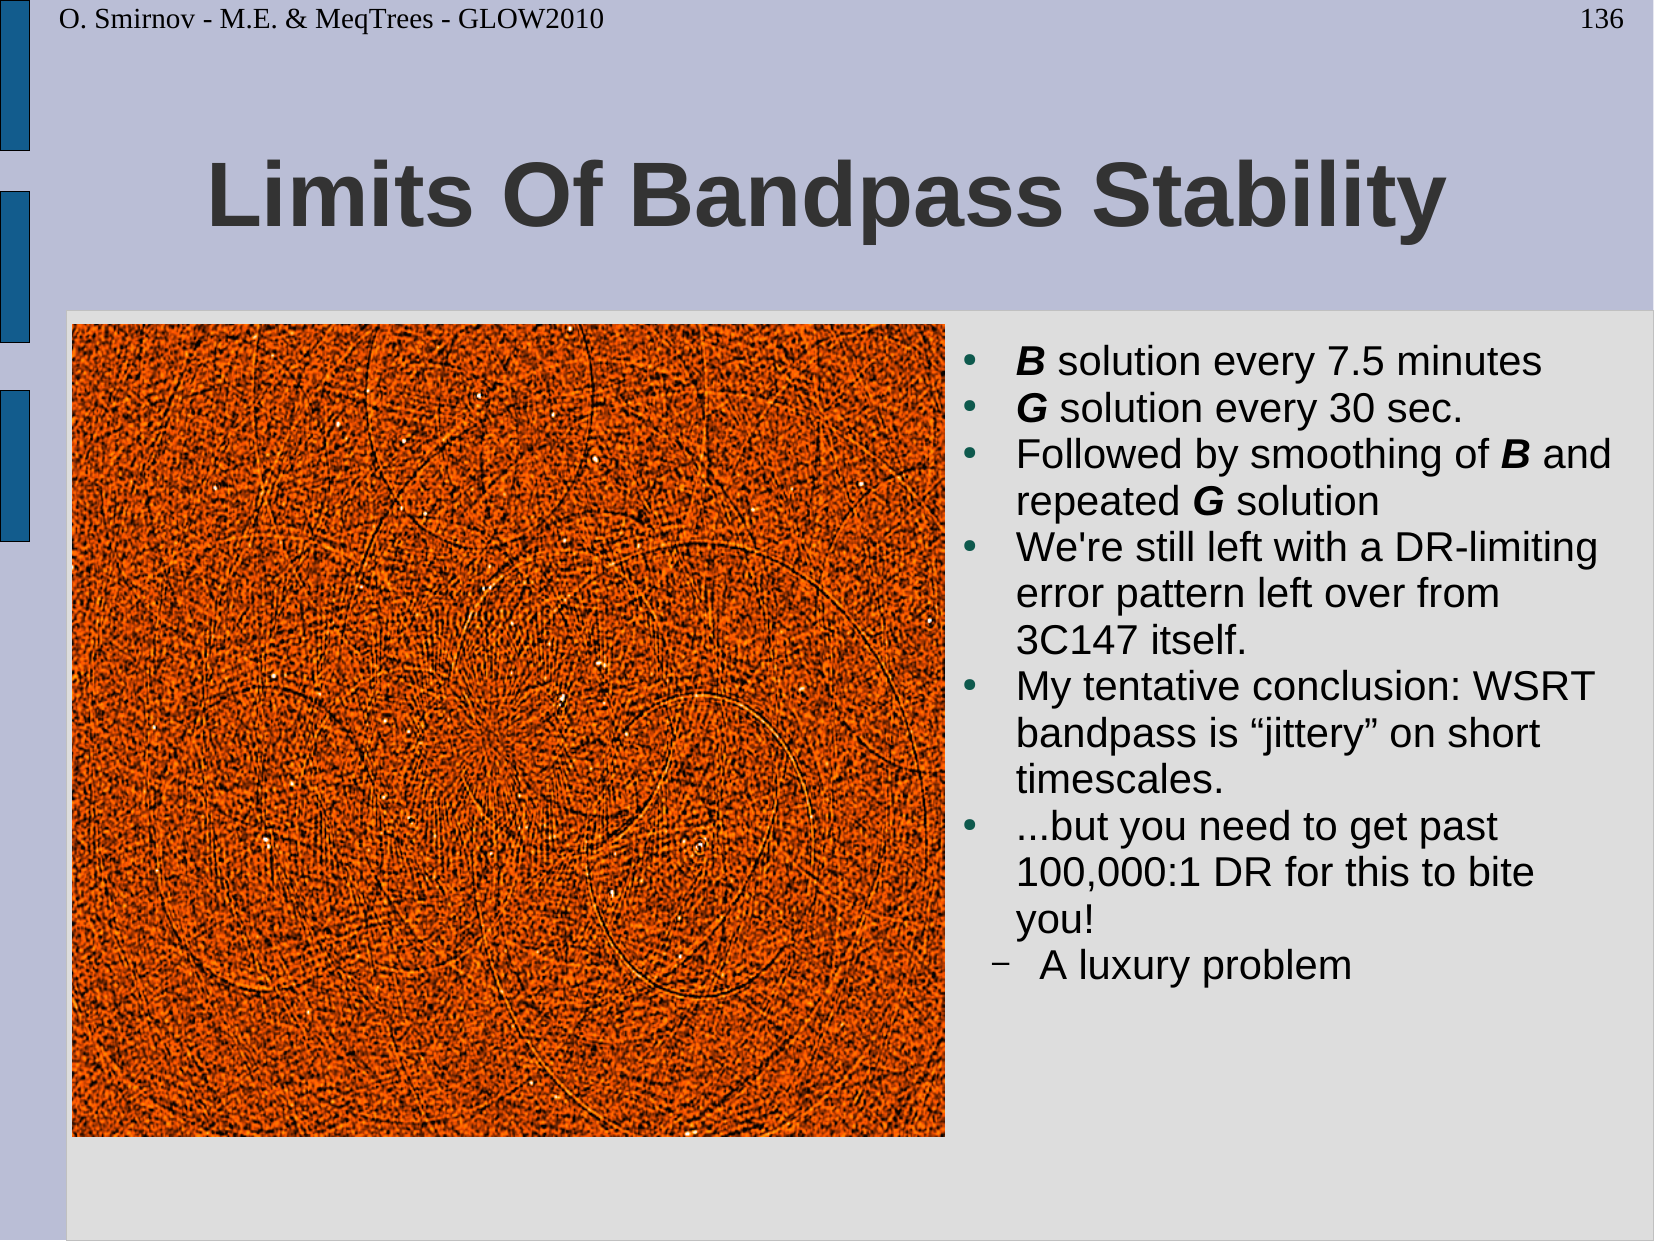

O. Smirnov - M.E. & MeqTrees - GLOW2010
136
# Limits Of Bandpass Stability
B solution every 7.5 minutes
G solution every 30 sec.
Followed by smoothing of B and repeated G solution
We're still left with a DR-limiting error pattern left over from 3C147 itself.
My tentative conclusion: WSRT bandpass is “jittery” on short timescales.
...but you need to get past 100,000:1 DR for this to bite you!
A luxury problem